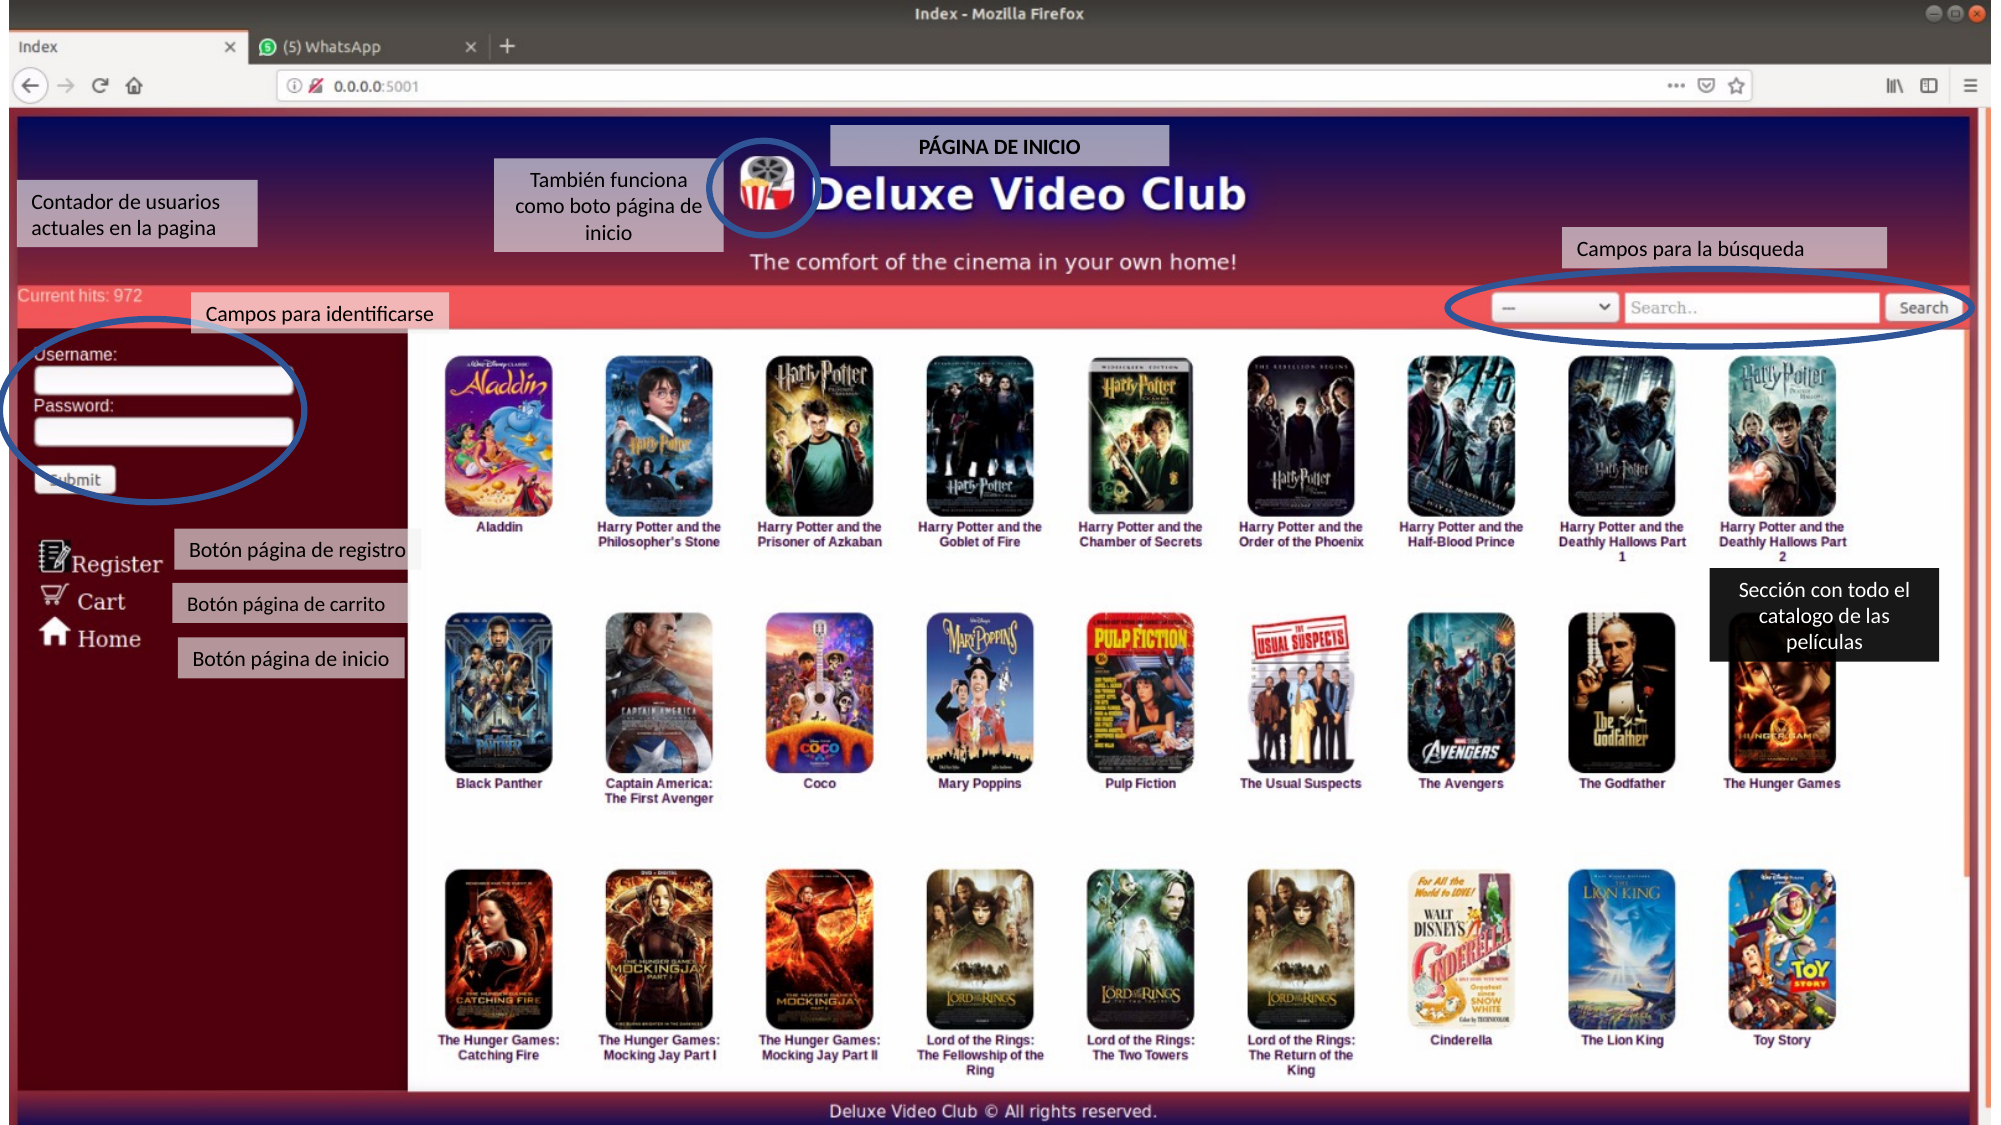

PÁGINA DE INICIO
También funciona como boto página de inicio
Contador de usuarios actuales en la pagina
Campos para la búsqueda
Campos para identificarse
Botón página de registro
Sección con todo el catalogo de las películas
Botón página de carrito
Botón página de inicio